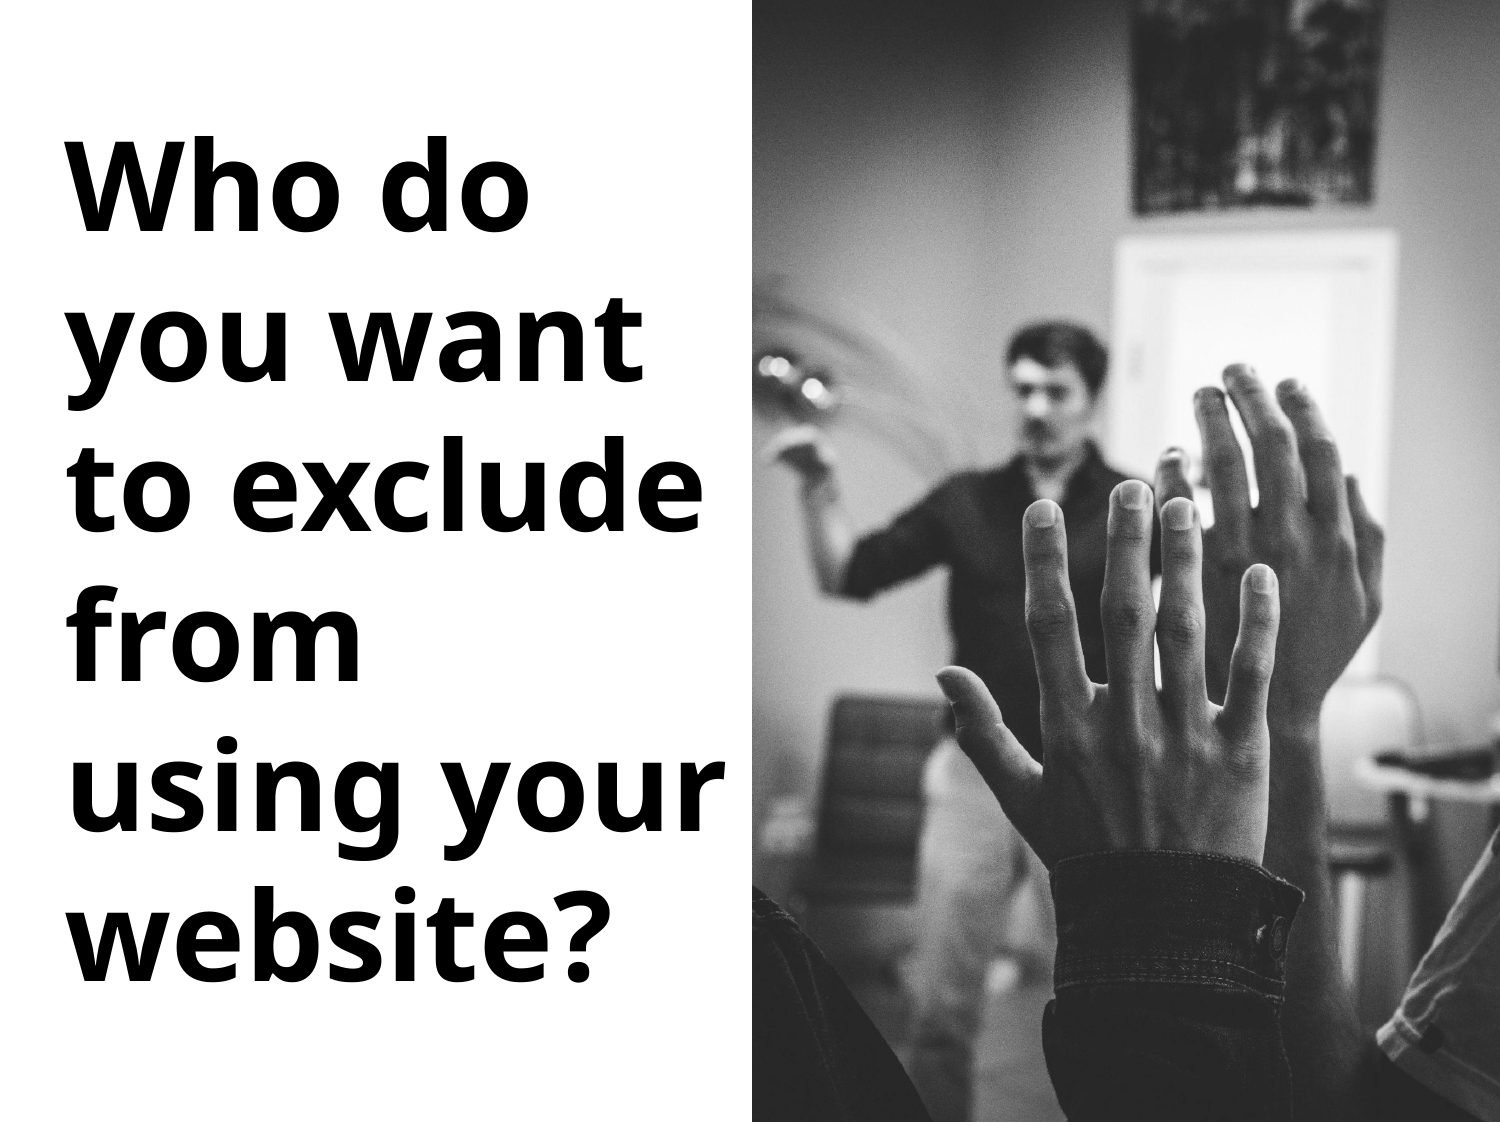

Who do you want to exclude from using your website?